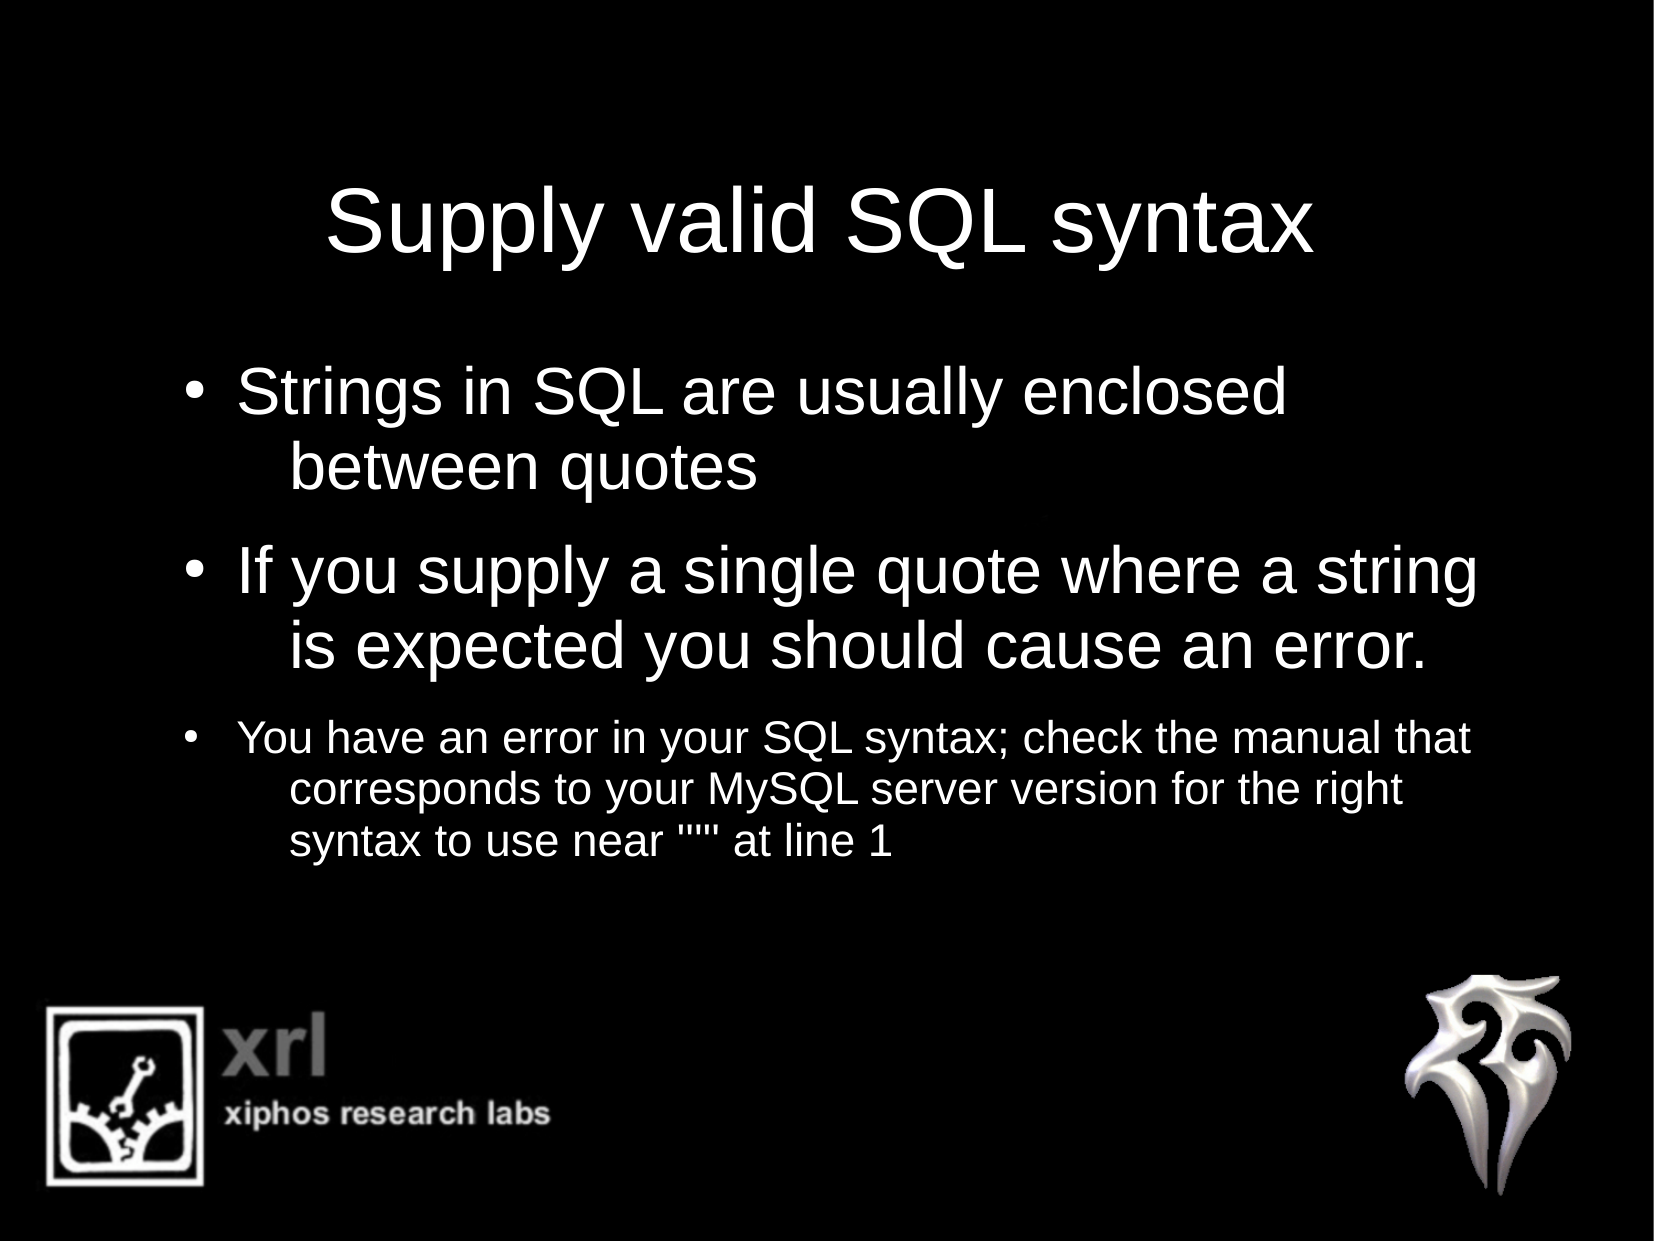

# Supply valid SQL syntax
Strings in SQL are usually enclosed between quotes
If you supply a single quote where a string is expected you should cause an error.
You have an error in your SQL syntax; check the manual that corresponds to your MySQL server version for the right syntax to use near ''''' at line 1